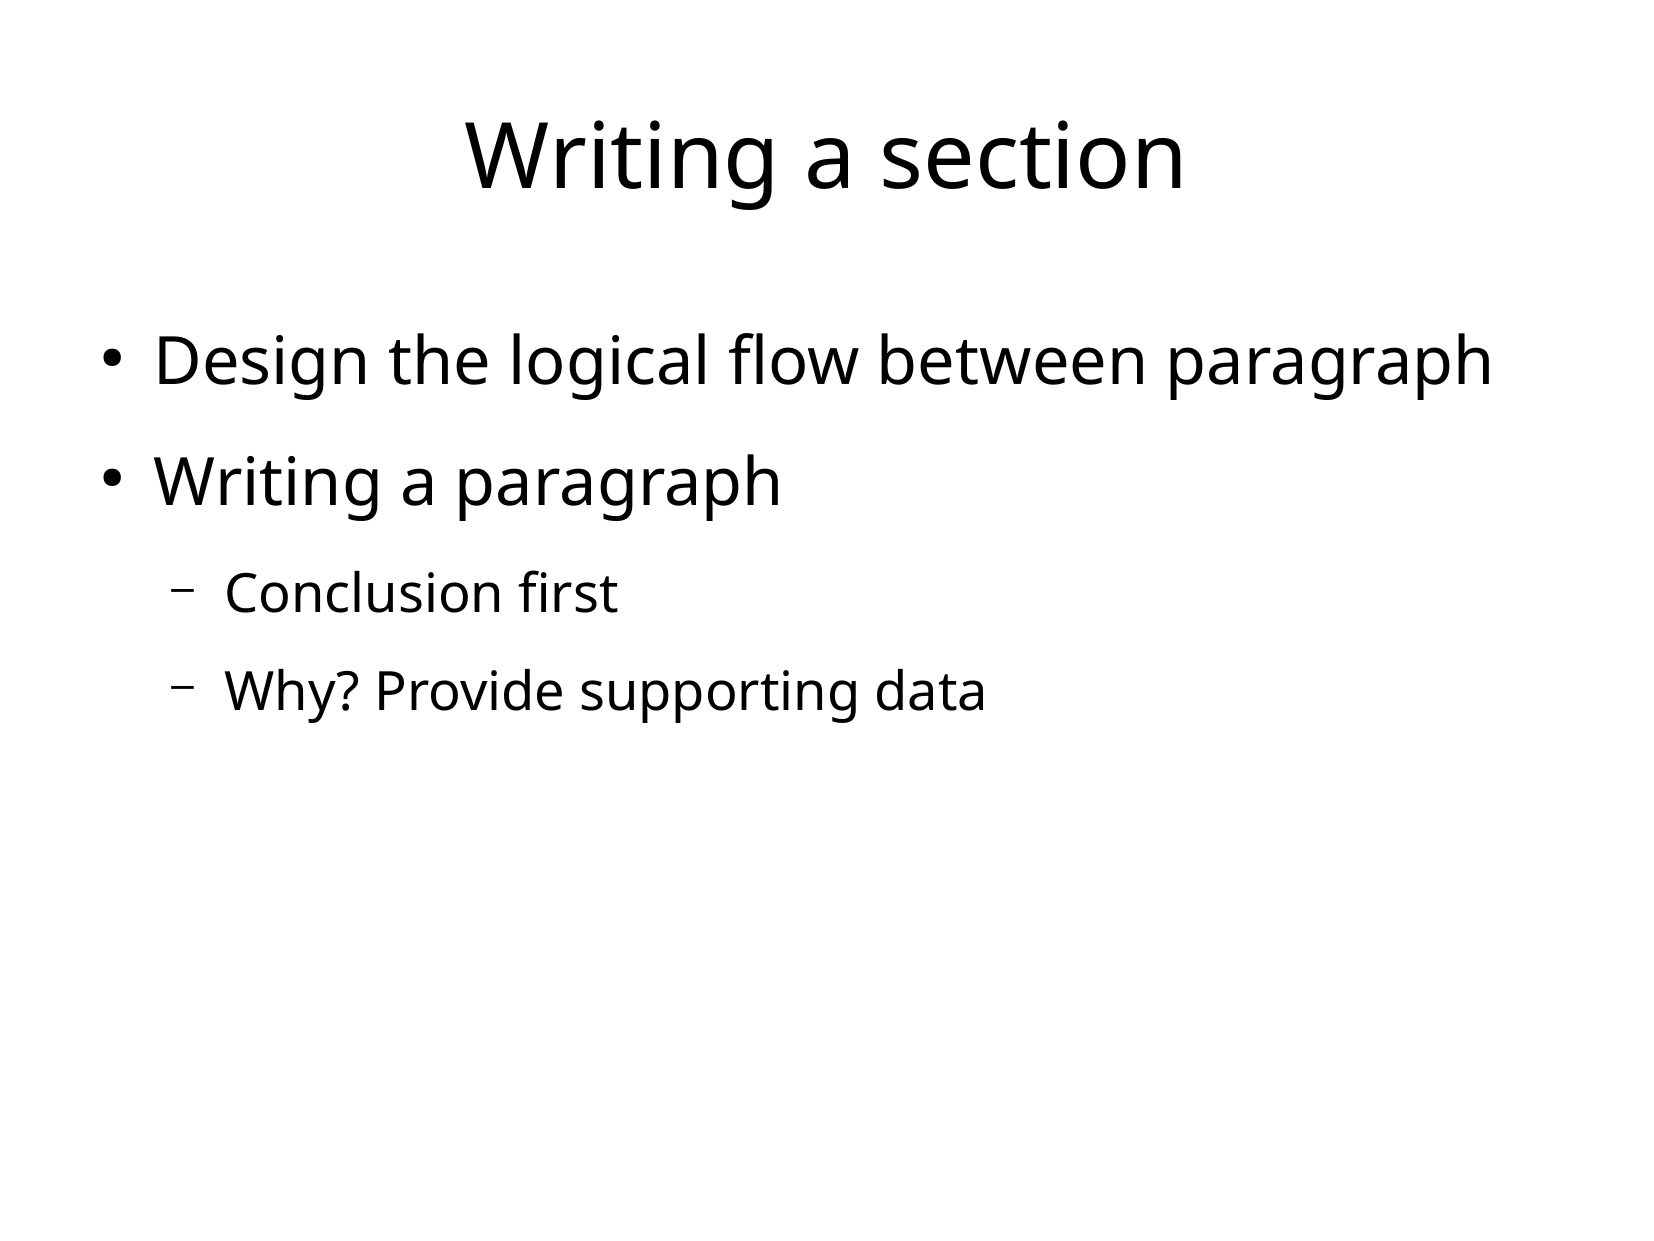

# Writing a section
Design the logical flow between paragraph
Writing a paragraph
Conclusion first
Why? Provide supporting data